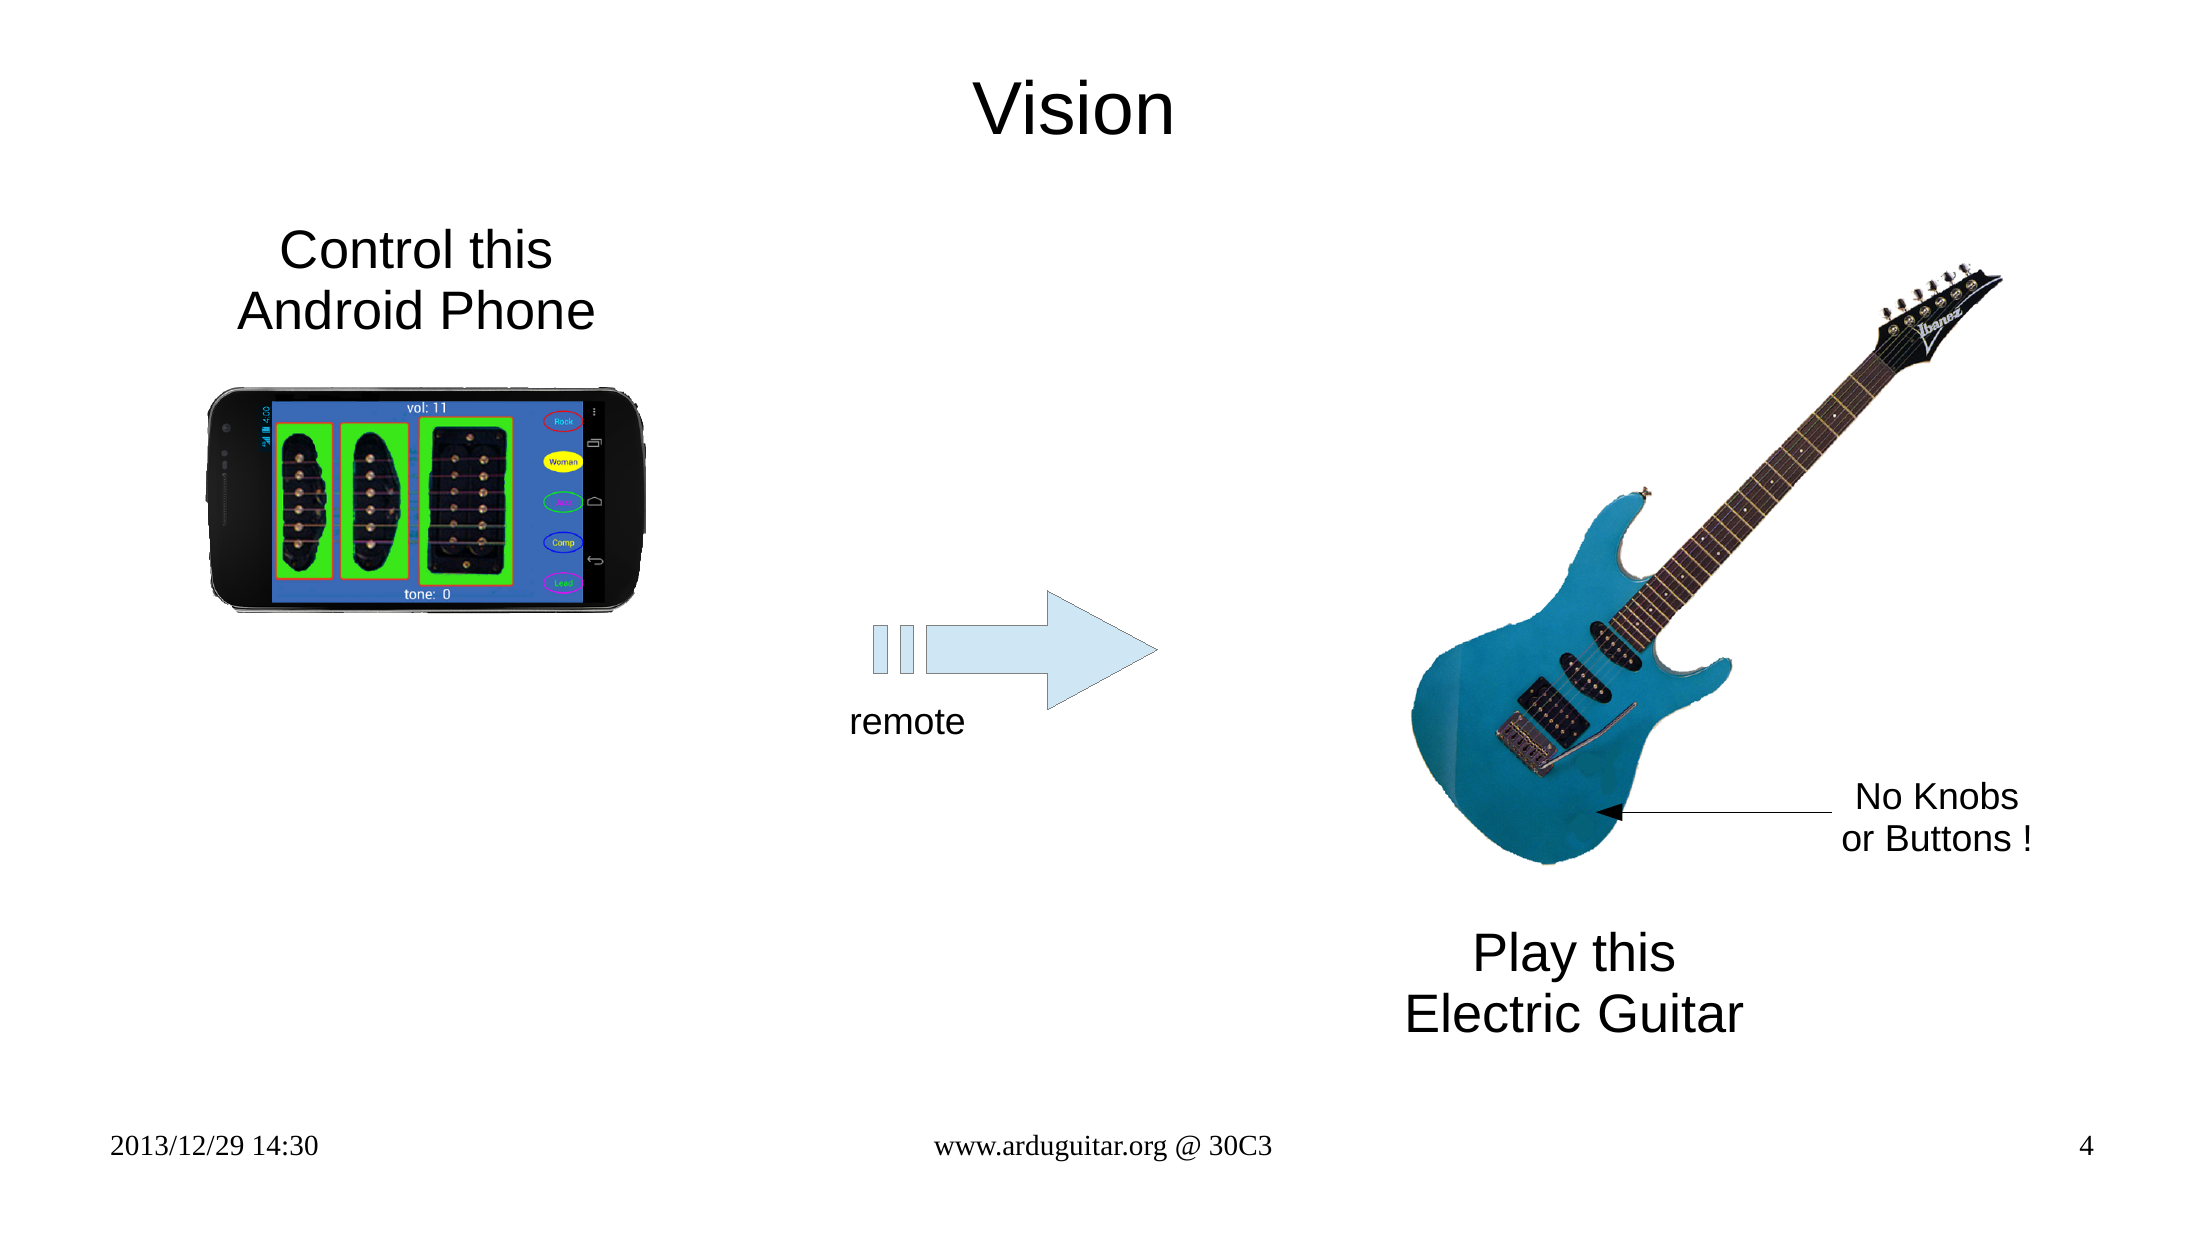

# Vision
Control this
Android Phone
remote
No Knobs
or Buttons !
Play this
Electric Guitar
2013/12/29 14:30
www.arduguitar.org @ 30C3
4